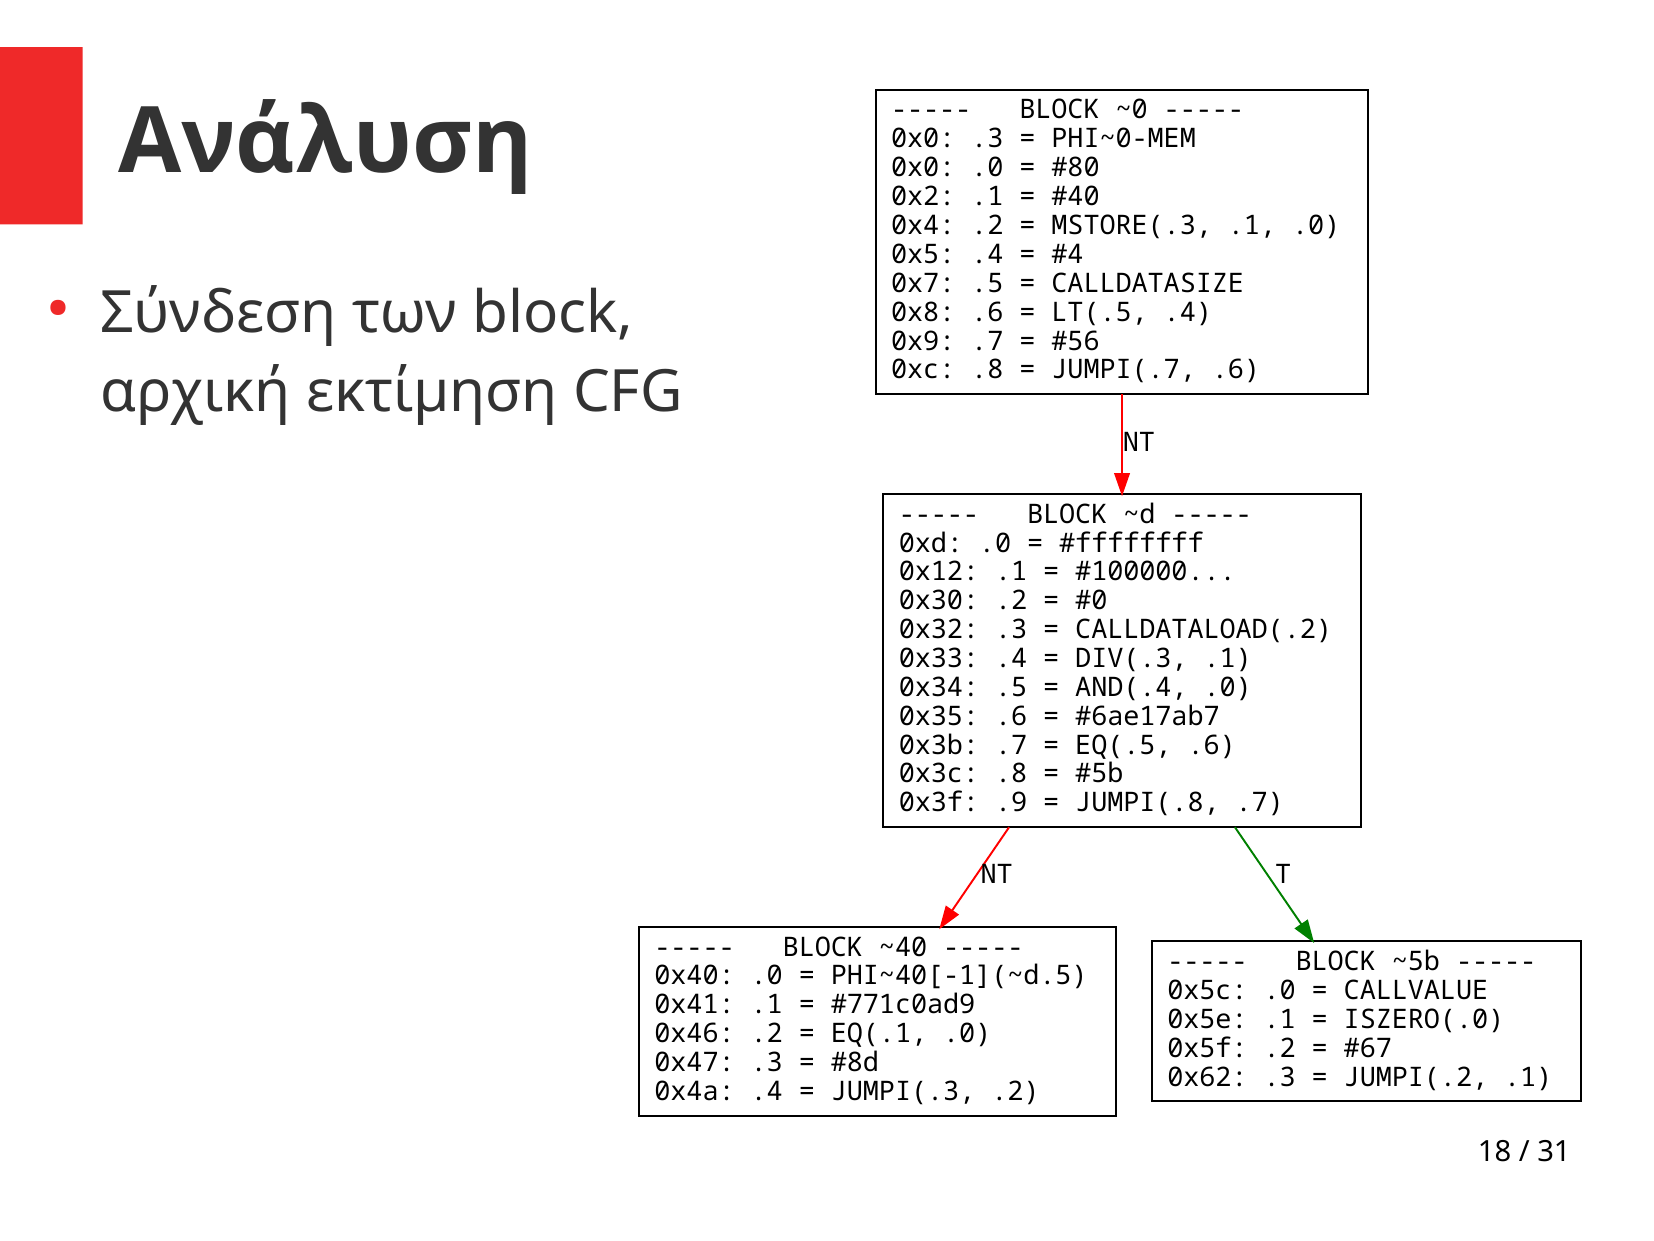

# Ανάλυση
Σύνδεση των block,
αρχική εκτίμηση CFG
18